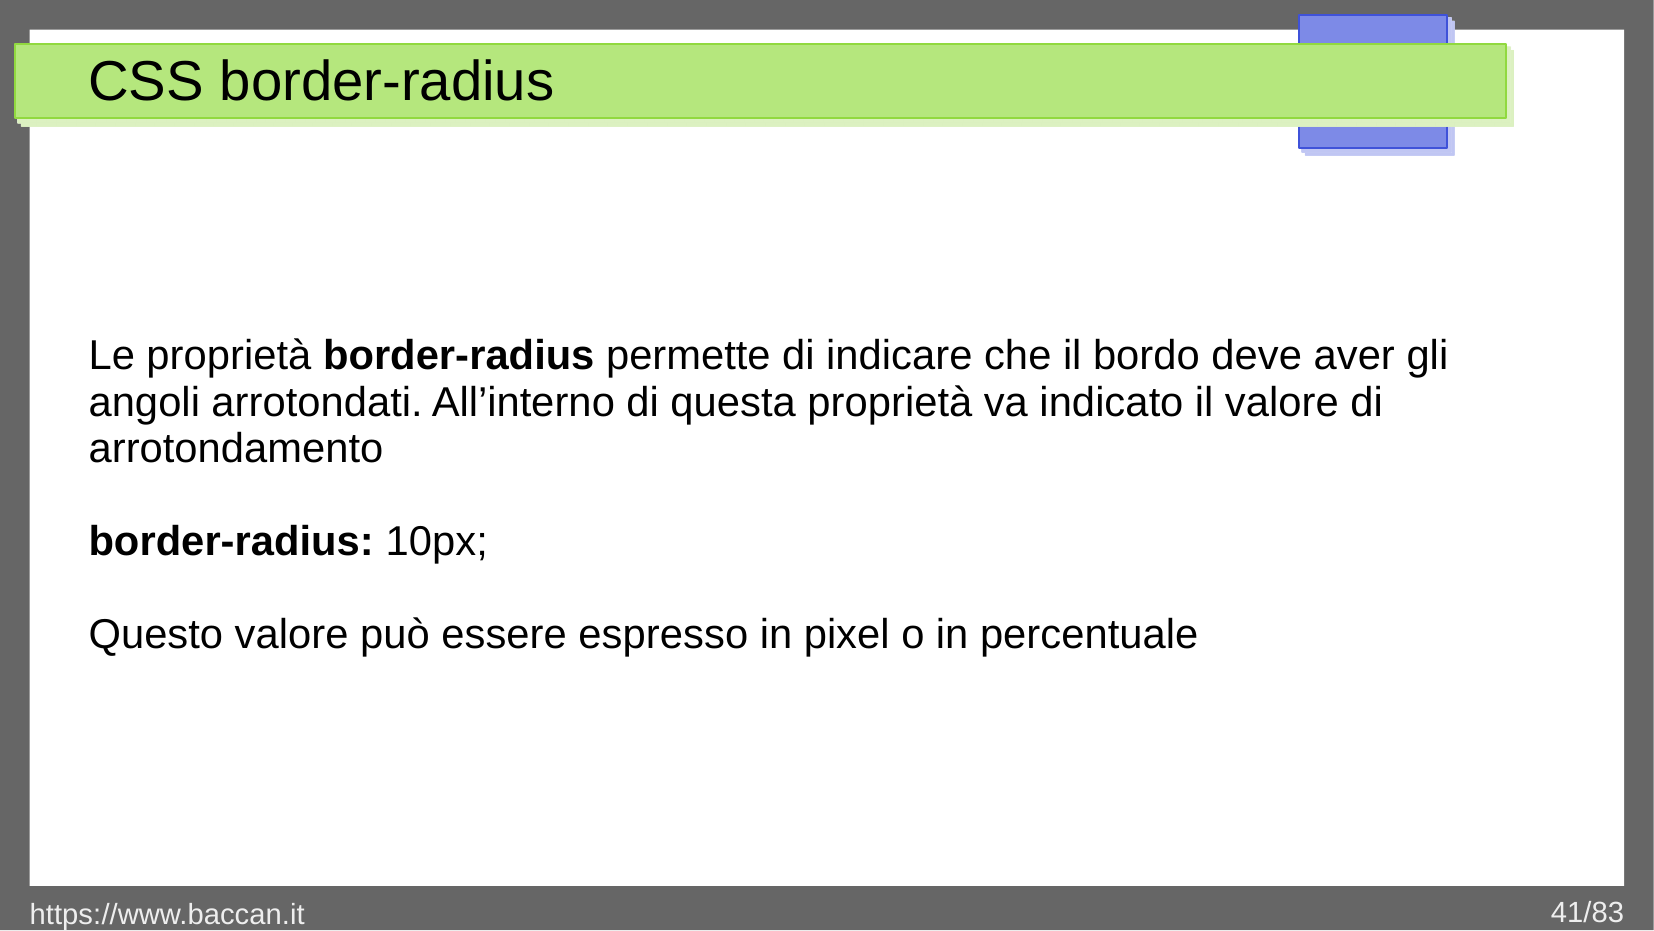

# CSS border-radius
Le proprietà border-radius permette di indicare che il bordo deve aver gli angoli arrotondati. All’interno di questa proprietà va indicato il valore di arrotondamento
border-radius: 10px;
Questo valore può essere espresso in pixel o in percentuale
41
https://www.baccan.it